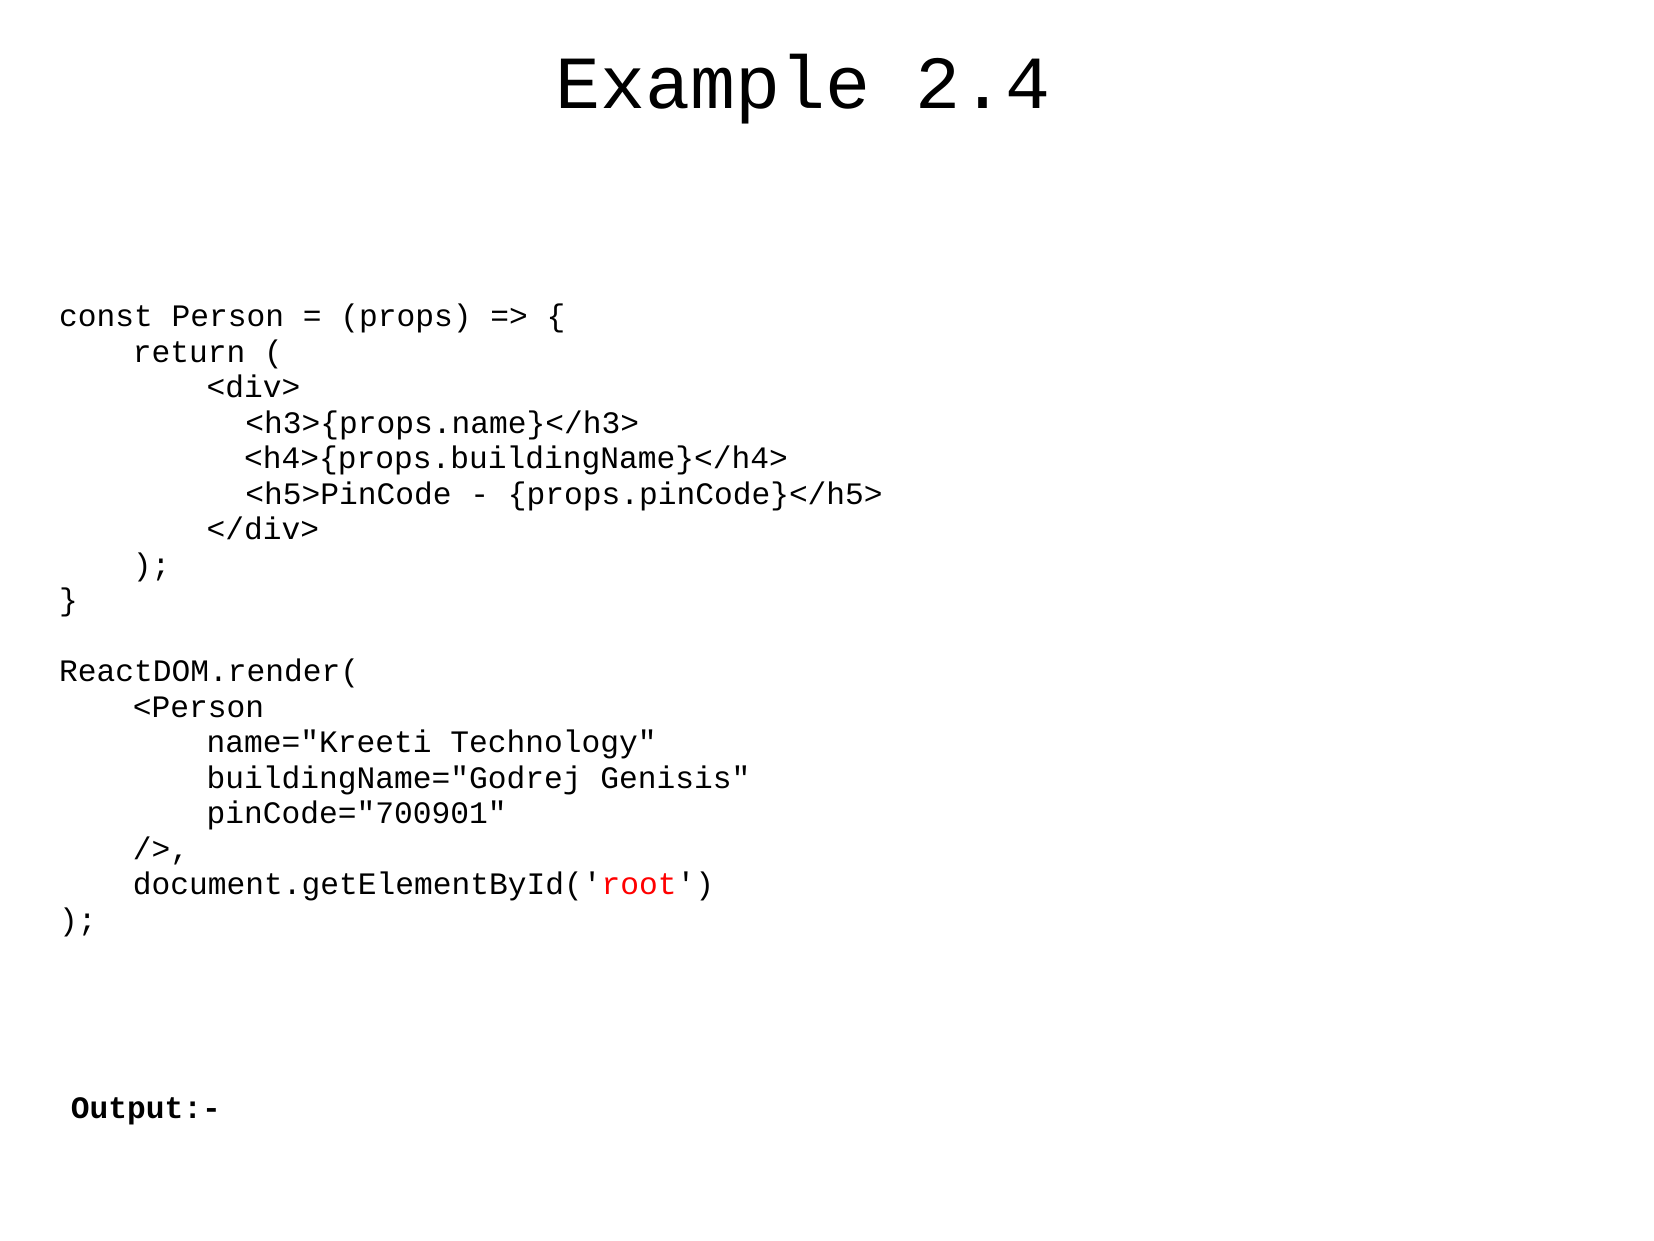

Example 2.4
# const Person = (props) => {
	return (
 	<div>
	 <h3>{props.name}</h3>
 	 <h4>{props.buildingName}</h4>
	 <h5>PinCode - {props.pinCode}</h5>
 	</div>
 	);
}
ReactDOM.render(
	<Person
		name="Kreeti Technology"
		buildingName="Godrej Genisis"
		pinCode="700901"
	/>,
	document.getElementById('root')
);
Output:-